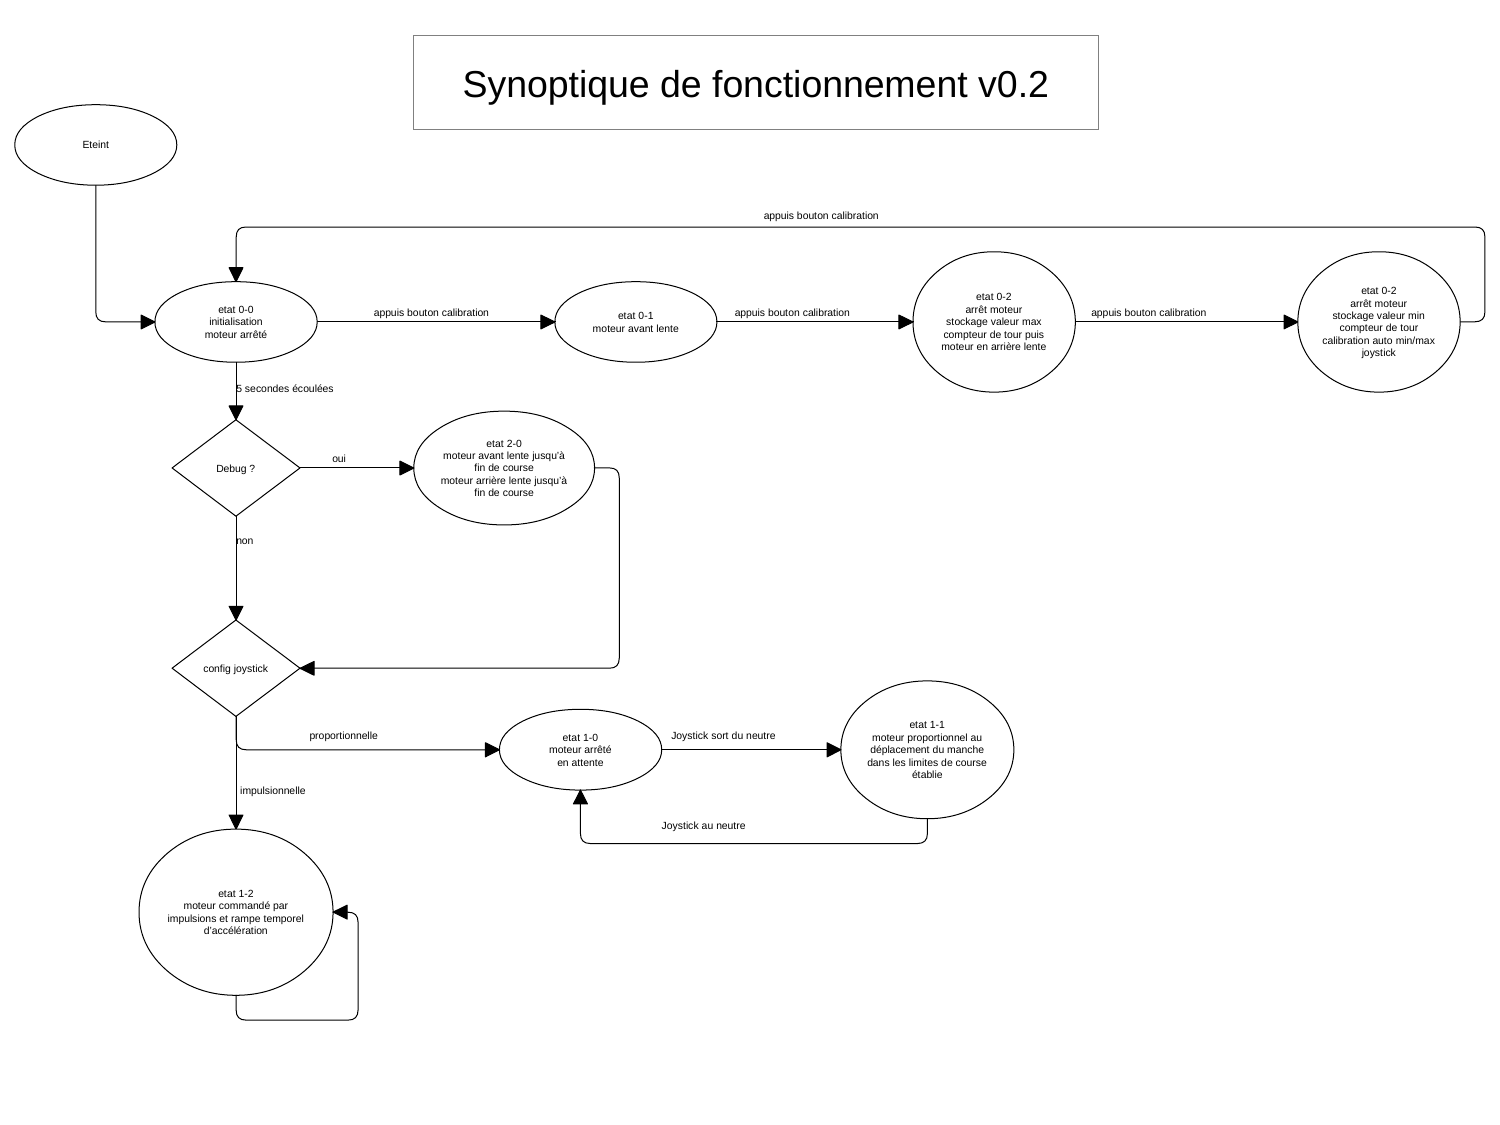

Synoptique de fonctionnement v0.2
Eteint
appuis bouton calibration
etat 0-2
arrêt moteur
stockage valeur min compteur de tour
calibration auto min/max joystick
etat 0-2
arrêt moteur
stockage valeur max compteur de tour puis moteur en arrière lente
etat 0-0
initialisation
moteur arrêté
appuis bouton calibration
appuis bouton calibration
appuis bouton calibration
etat 0-1
moteur avant lente
5 secondes écoulées
etat 2-0
moteur avant lente jusqu’à fin de course
moteur arrière lente jusqu’à fin de course
oui
Debug ?
non
config joystick
etat 1-1
moteur proportionnel au déplacement du manche dans les limites de course établie
proportionnelle
Joystick sort du neutre
etat 1-0
moteur arrêté
en attente
impulsionnelle
Joystick au neutre
etat 1-2
moteur commandé par impulsions et rampe temporel d’accélération